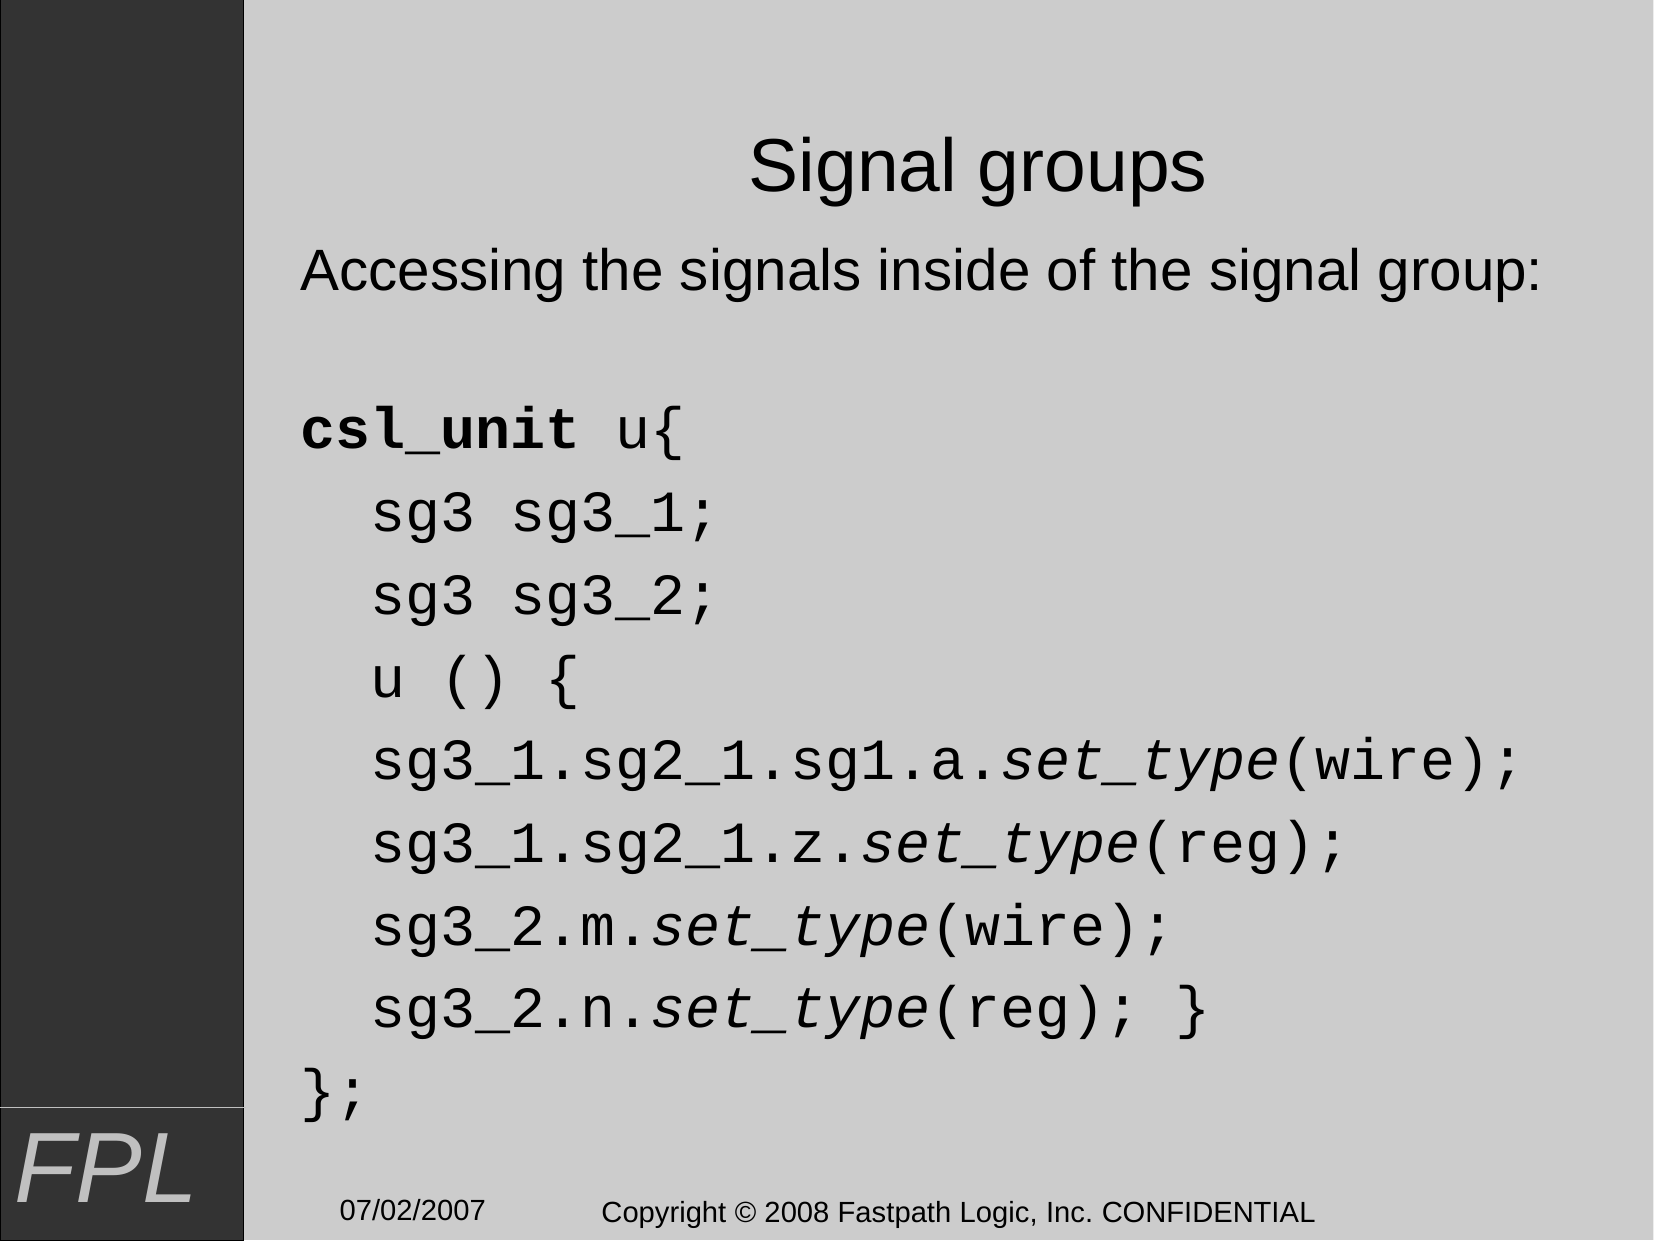

# Signal groups
Accessing the signals inside of the signal group:
csl_unit u{
 sg3 sg3_1;
 sg3 sg3_2;
 u () {
 sg3_1.sg2_1.sg1.a.set_type(wire);
 sg3_1.sg2_1.z.set_type(reg);
 sg3_2.m.set_type(wire);
 sg3_2.n.set_type(reg); }
};
07/02/2007
© 2007 FASTPATH LOGIC INC.